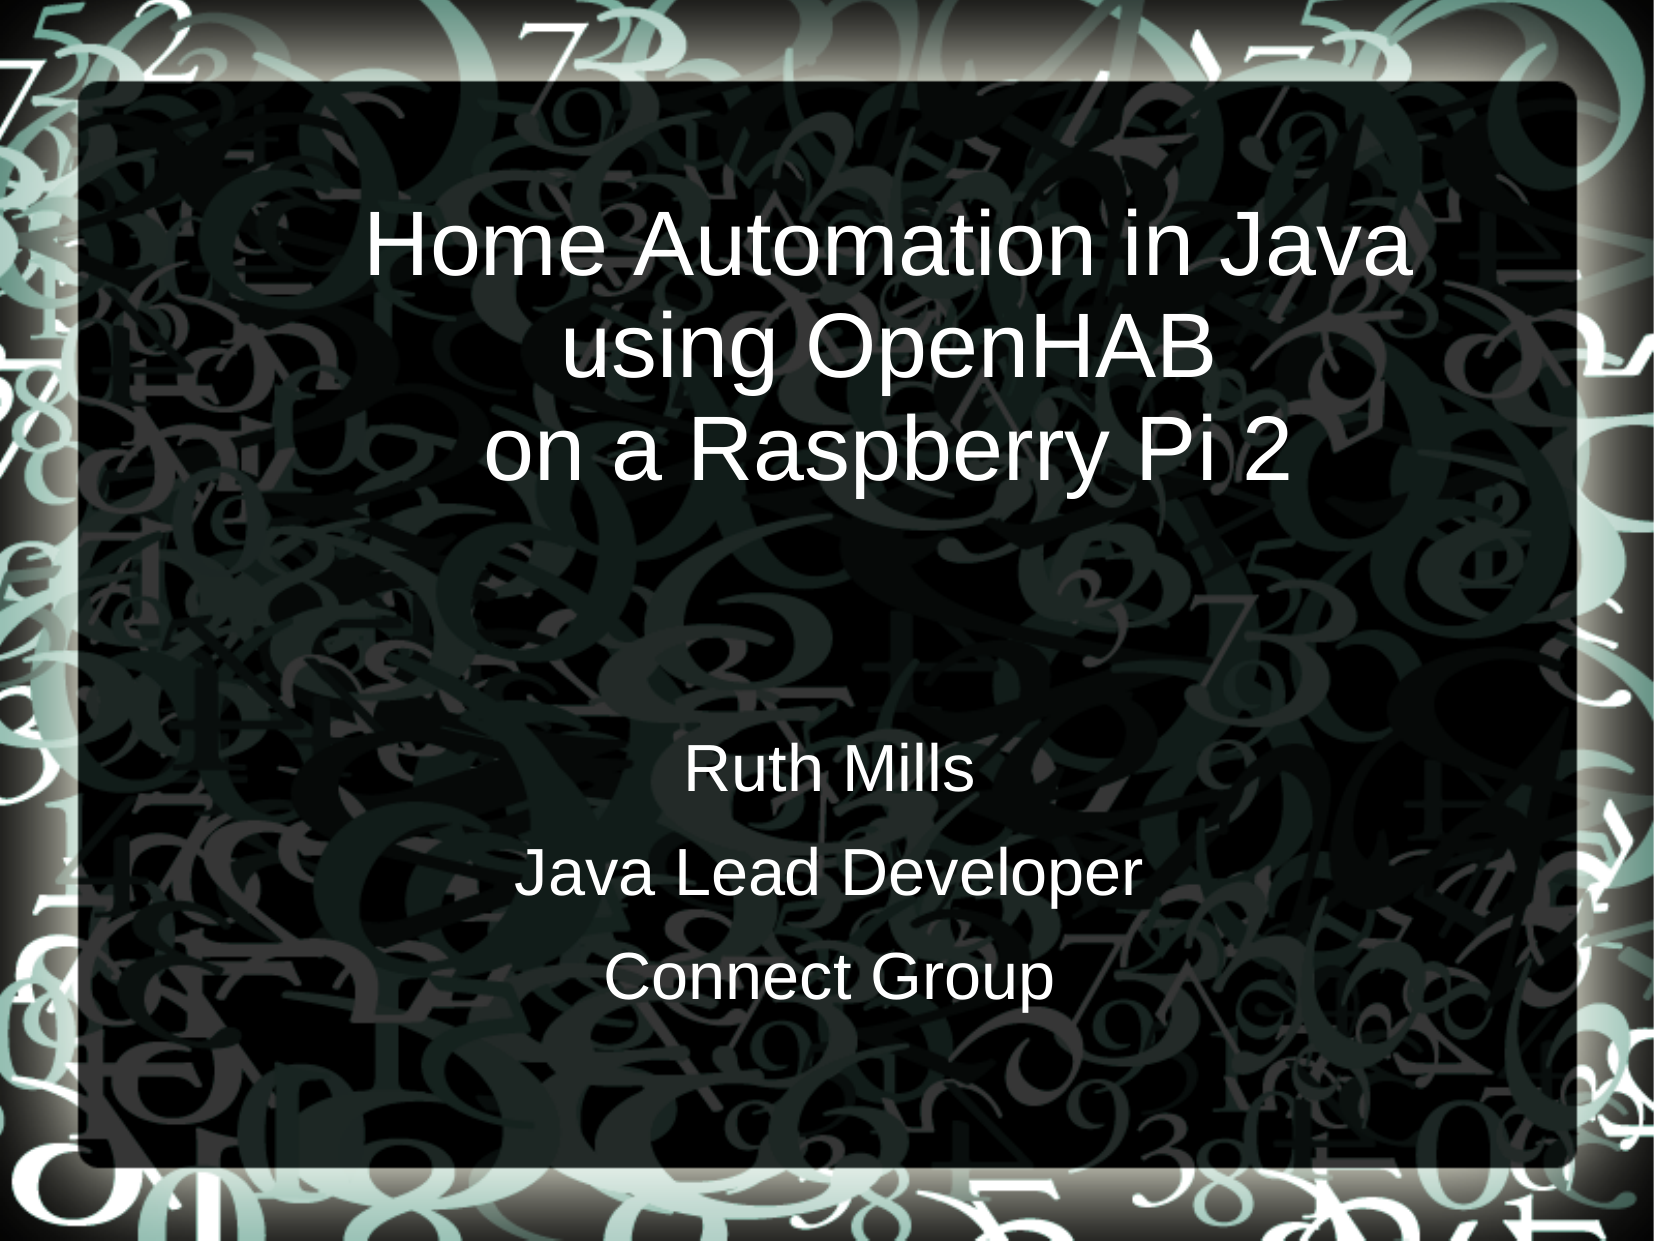

# Home Automation in Java using OpenHAB on a Raspberry Pi 2
Ruth Mills
Java Lead Developer
Connect Group